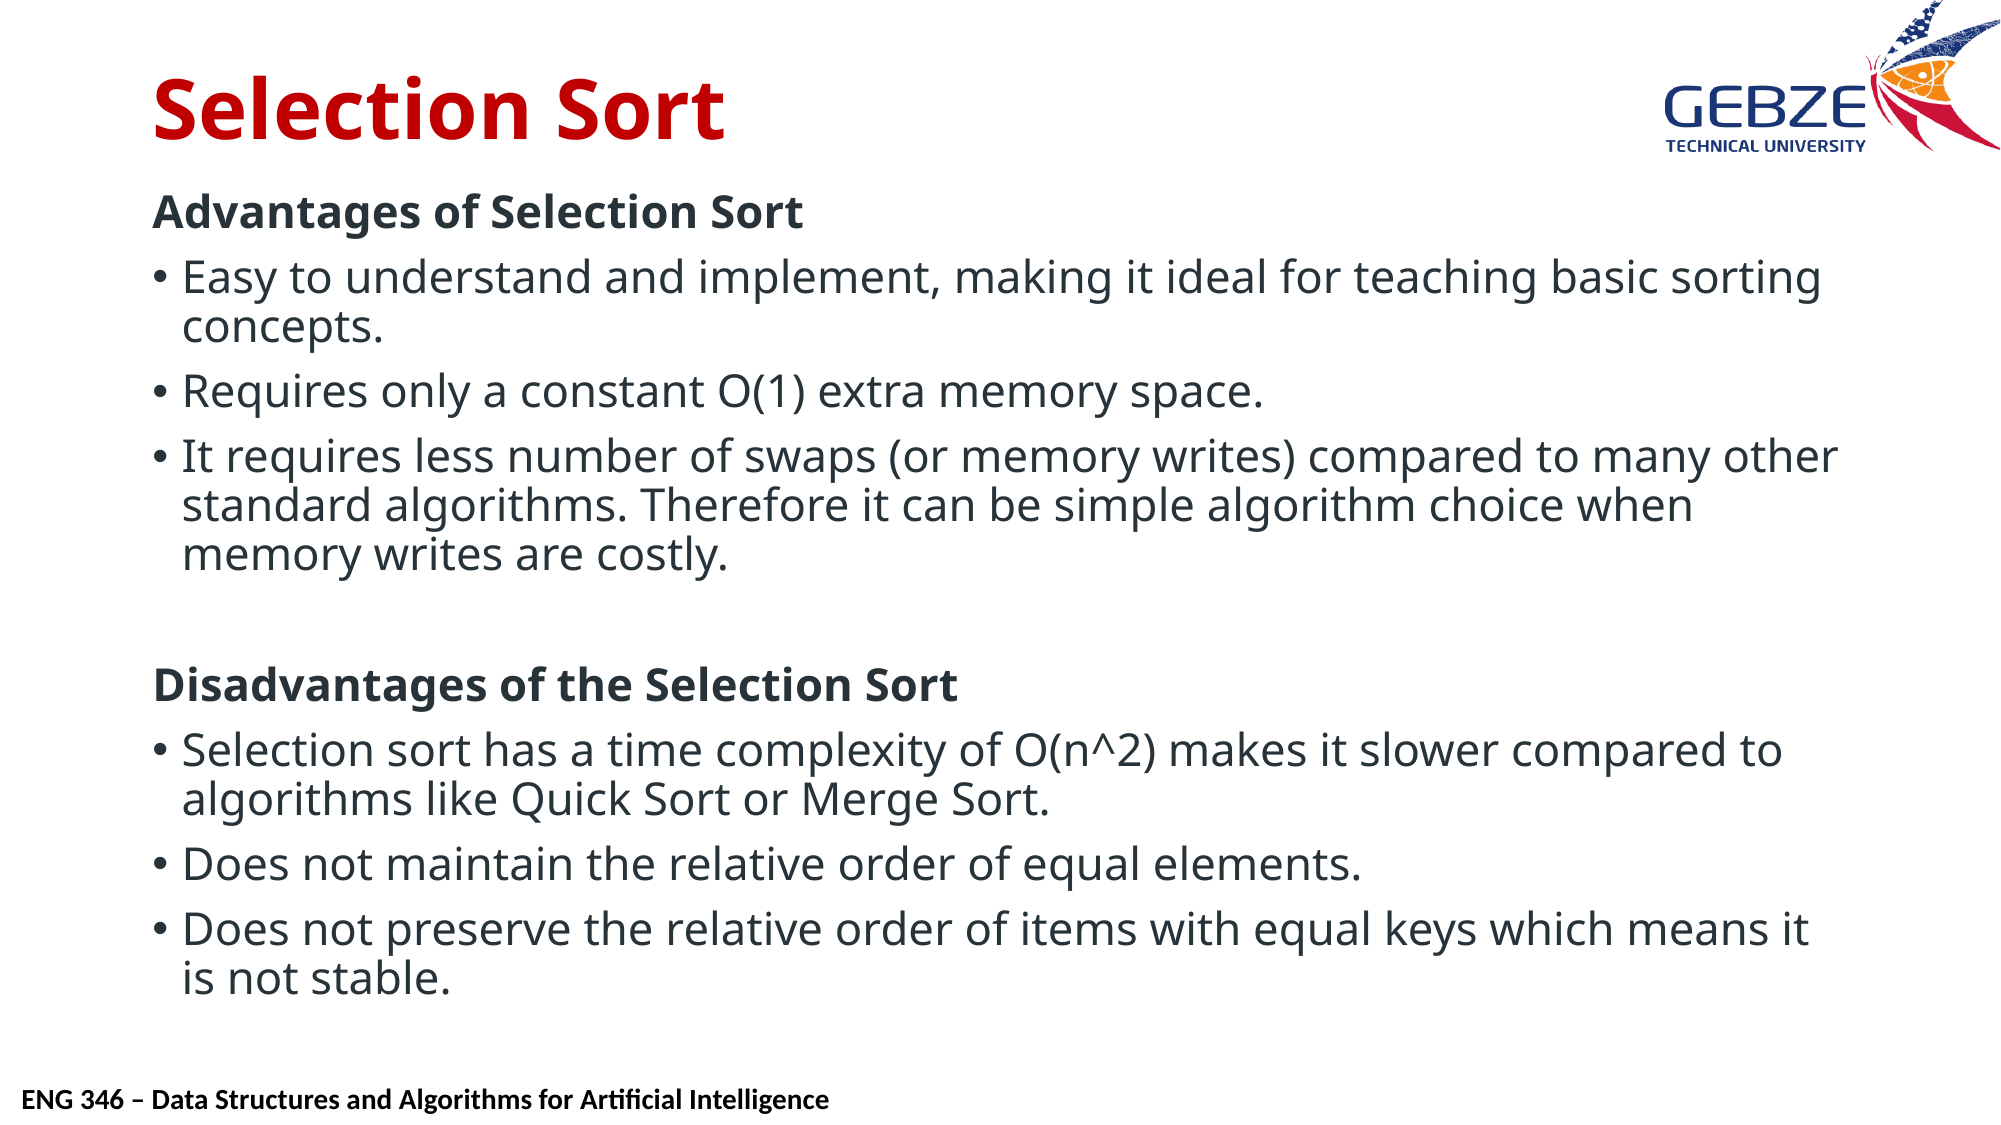

# Selection Sort
Advantages of Selection Sort
Easy to understand and implement, making it ideal for teaching basic sorting concepts.
Requires only a constant O(1) extra memory space.
It requires less number of swaps (or memory writes) compared to many other standard algorithms. Therefore it can be simple algorithm choice when memory writes are costly.
Disadvantages of the Selection Sort
Selection sort has a time complexity of O(n^2) makes it slower compared to algorithms like Quick Sort or Merge Sort.
Does not maintain the relative order of equal elements.
Does not preserve the relative order of items with equal keys which means it is not stable.